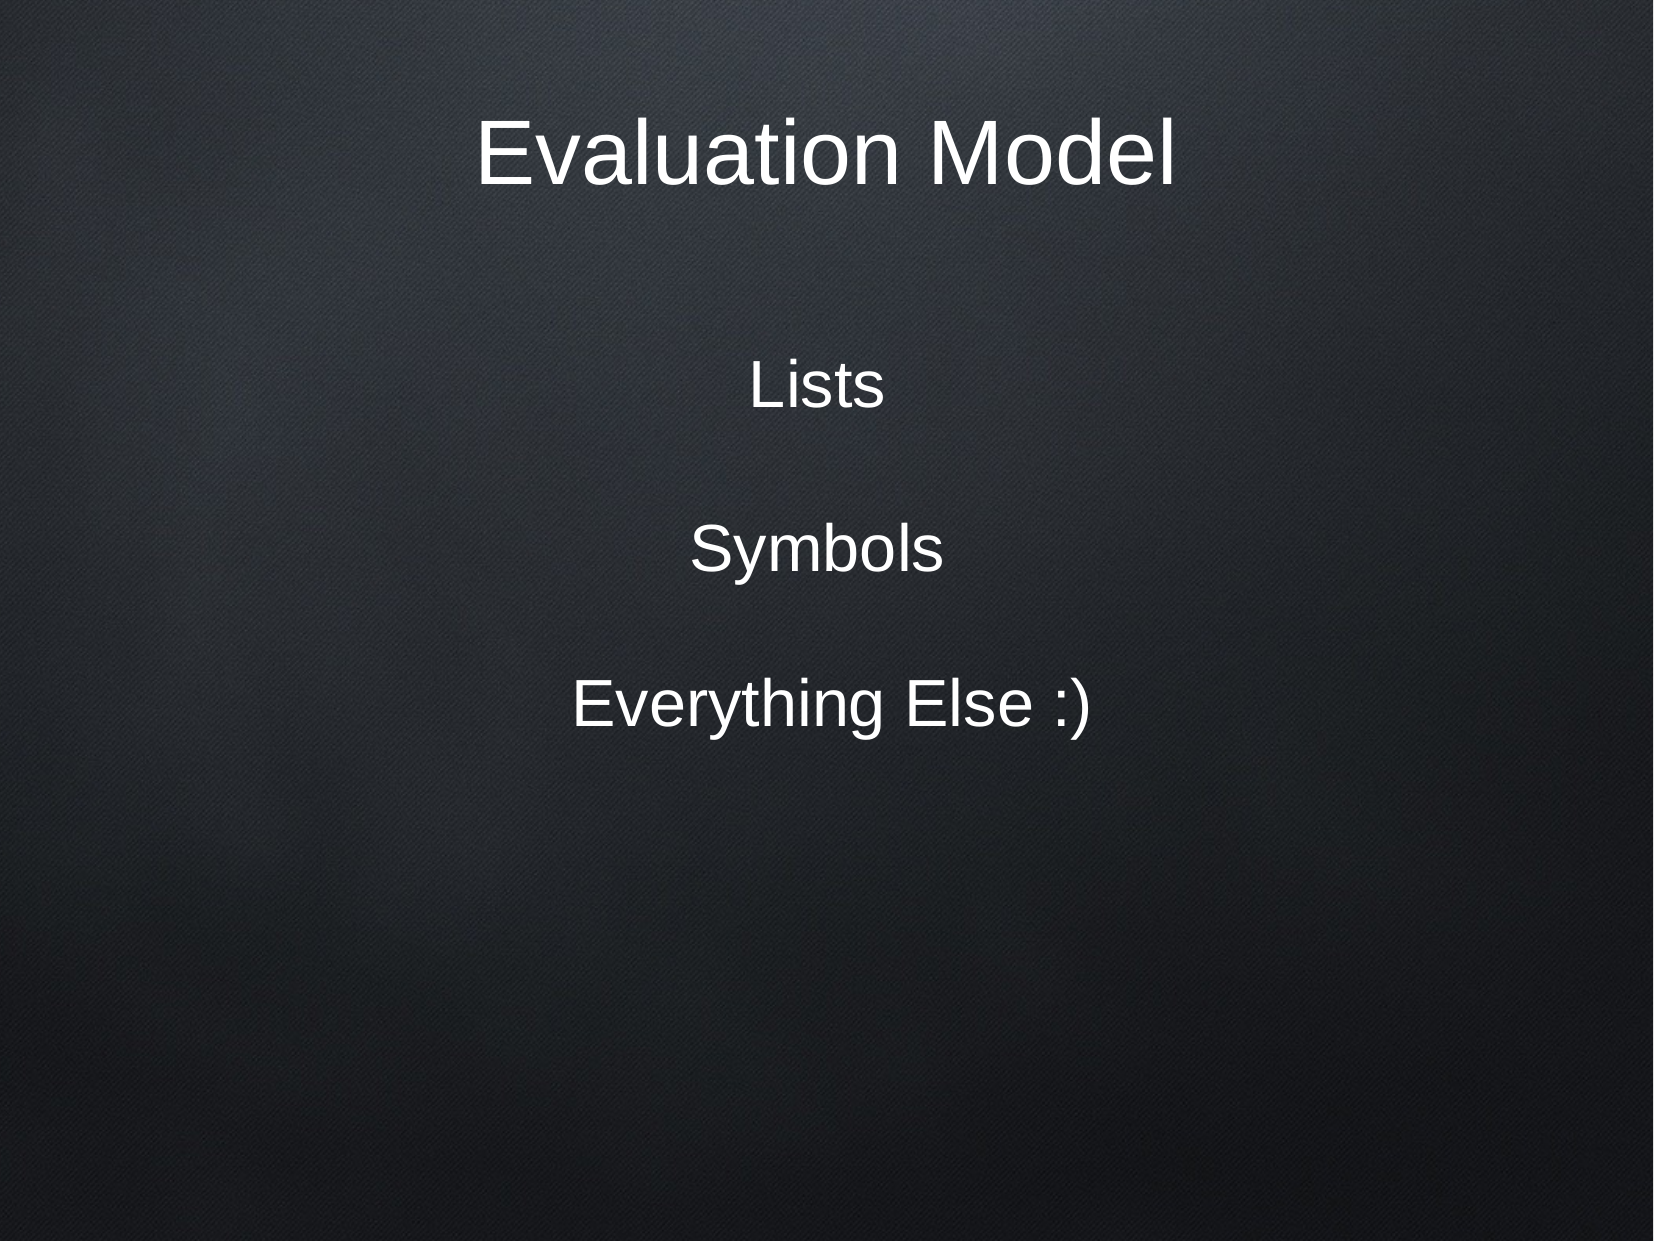

# Evaluation Model
Lists
Symbols
Everything Else :)